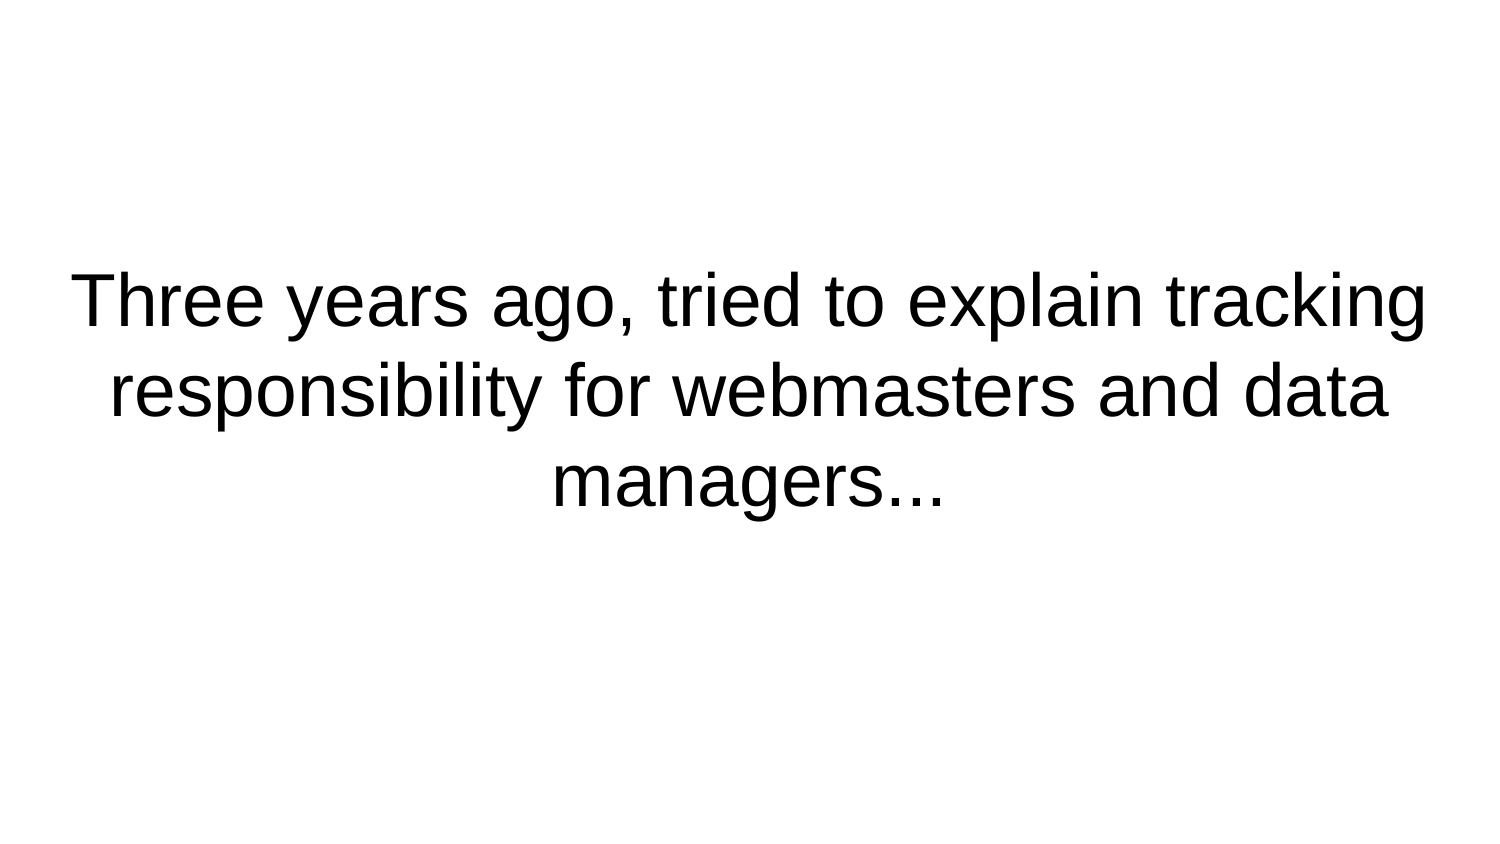

Three years ago, tried to explain tracking responsibility for webmasters and data managers...